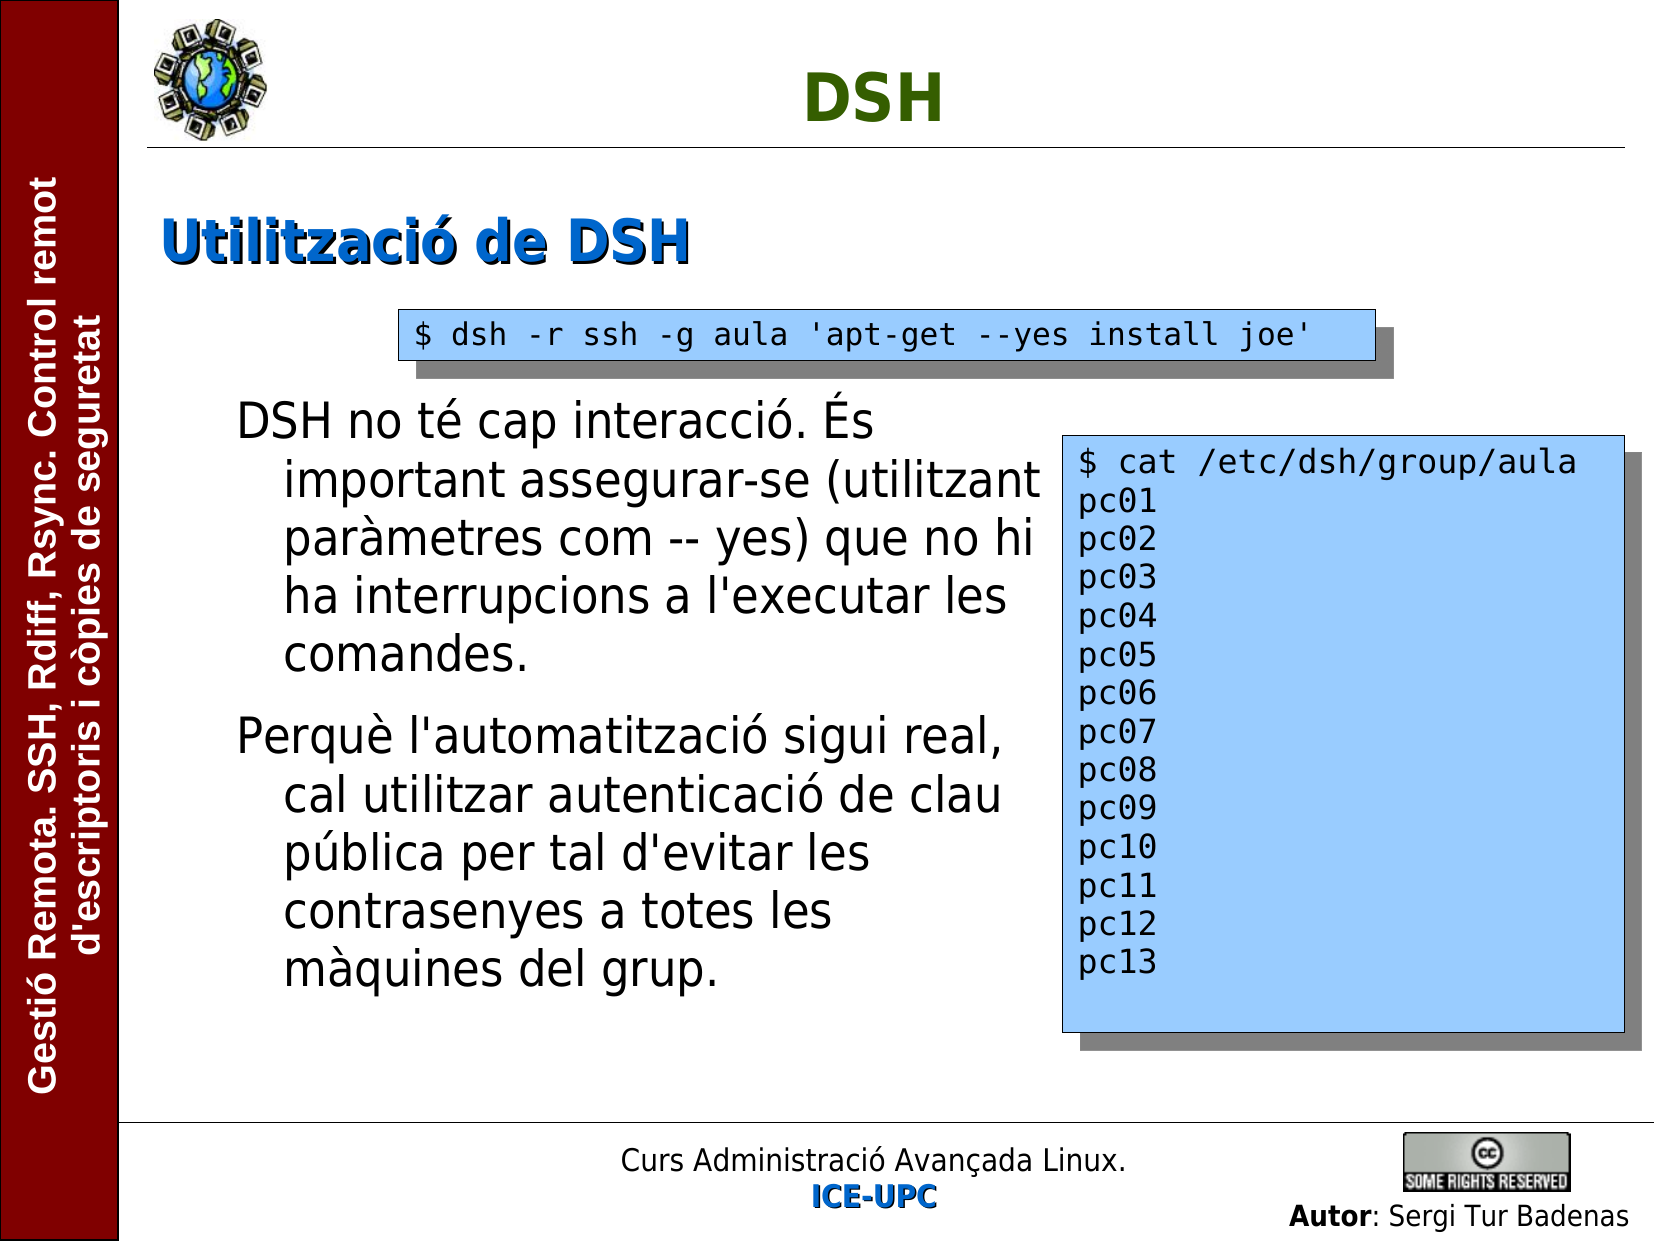

# DSH
Utilització de DSH
DSH no té cap interacció. És important assegurar-se (utilitzant paràmetres com -- yes) que no hi ha interrupcions a l'executar les comandes.
Perquè l'automatització sigui real, cal utilitzar autenticació de clau pública per tal d'evitar les contrasenyes a totes les màquines del grup.
$ dsh -r ssh -g aula 'apt-get --yes install joe'
$ cat /etc/dsh/group/aula
pc01
pc02
pc03
pc04
pc05
pc06
pc07
pc08
pc09
pc10
pc11
pc12
pc13